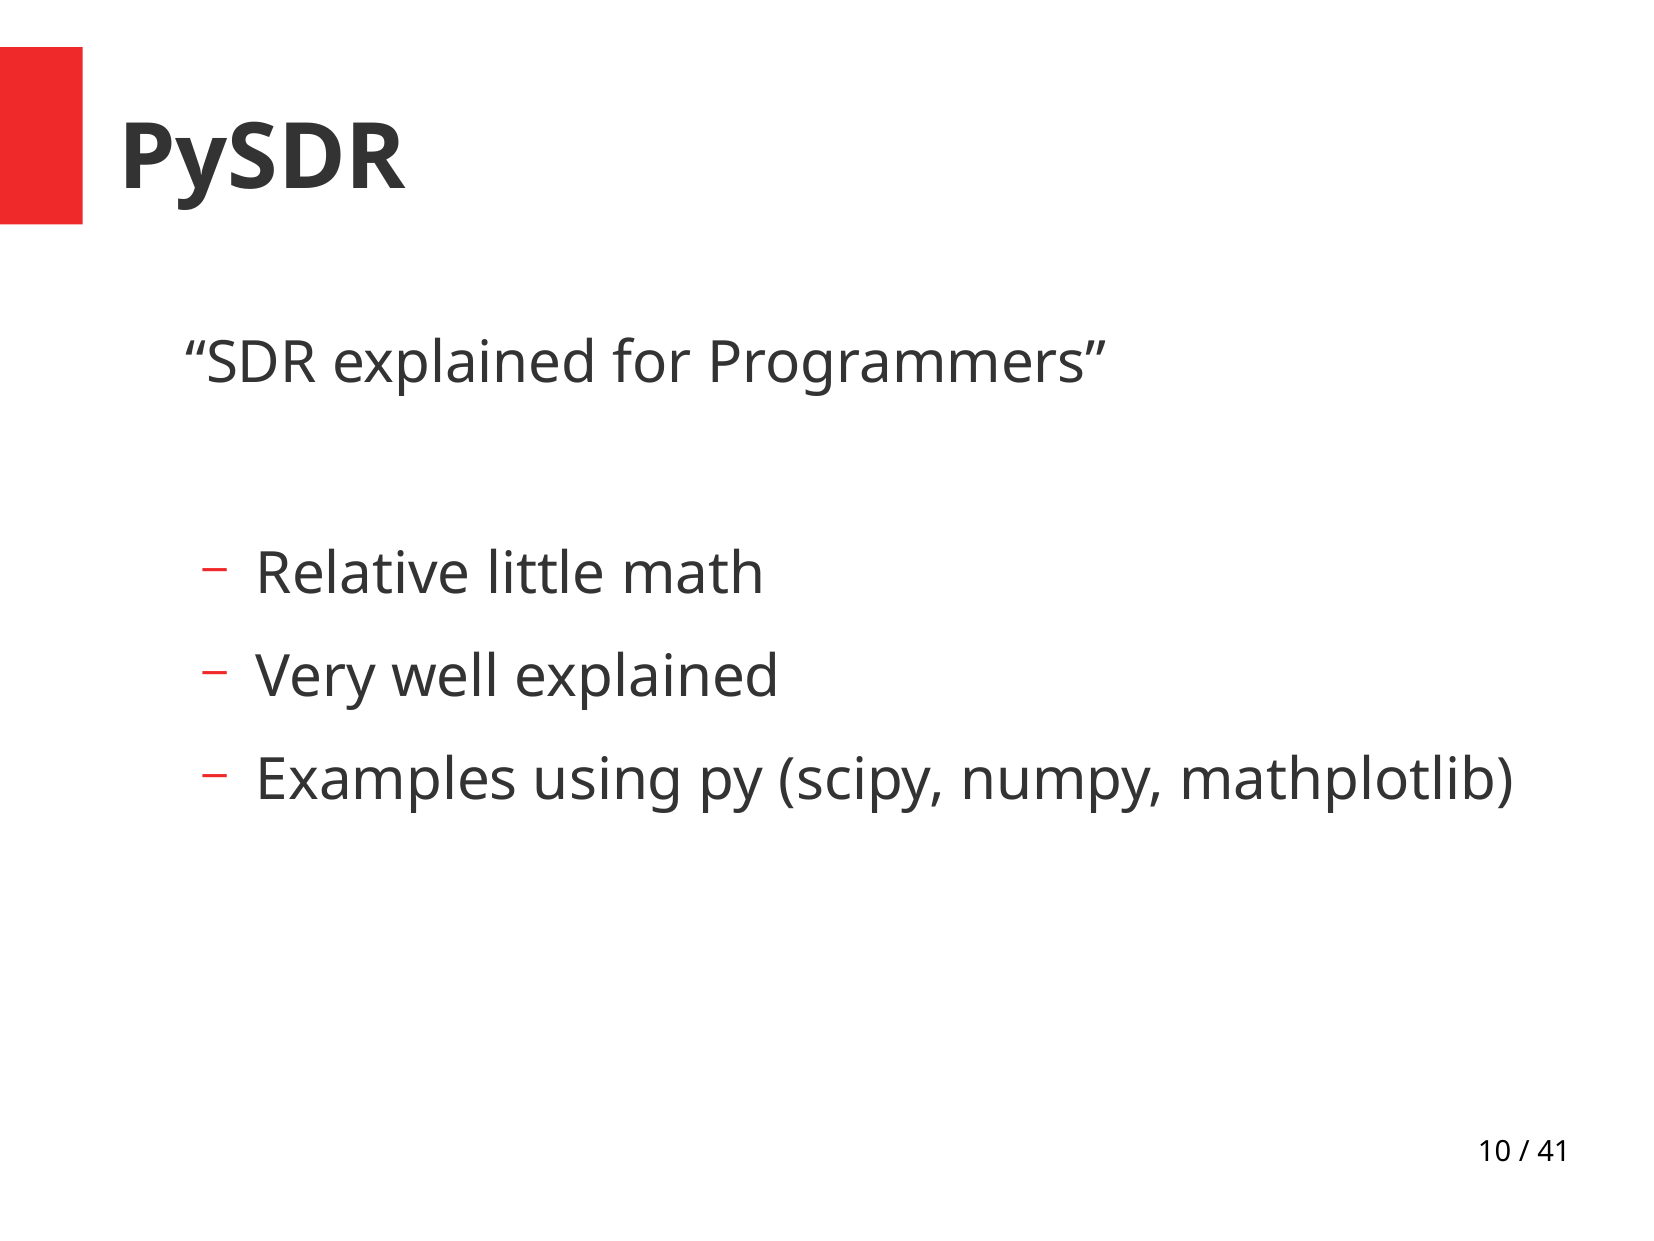

# PySDR
“SDR explained for Programmers”
Relative little math
Very well explained
Examples using py (scipy, numpy, mathplotlib)
10